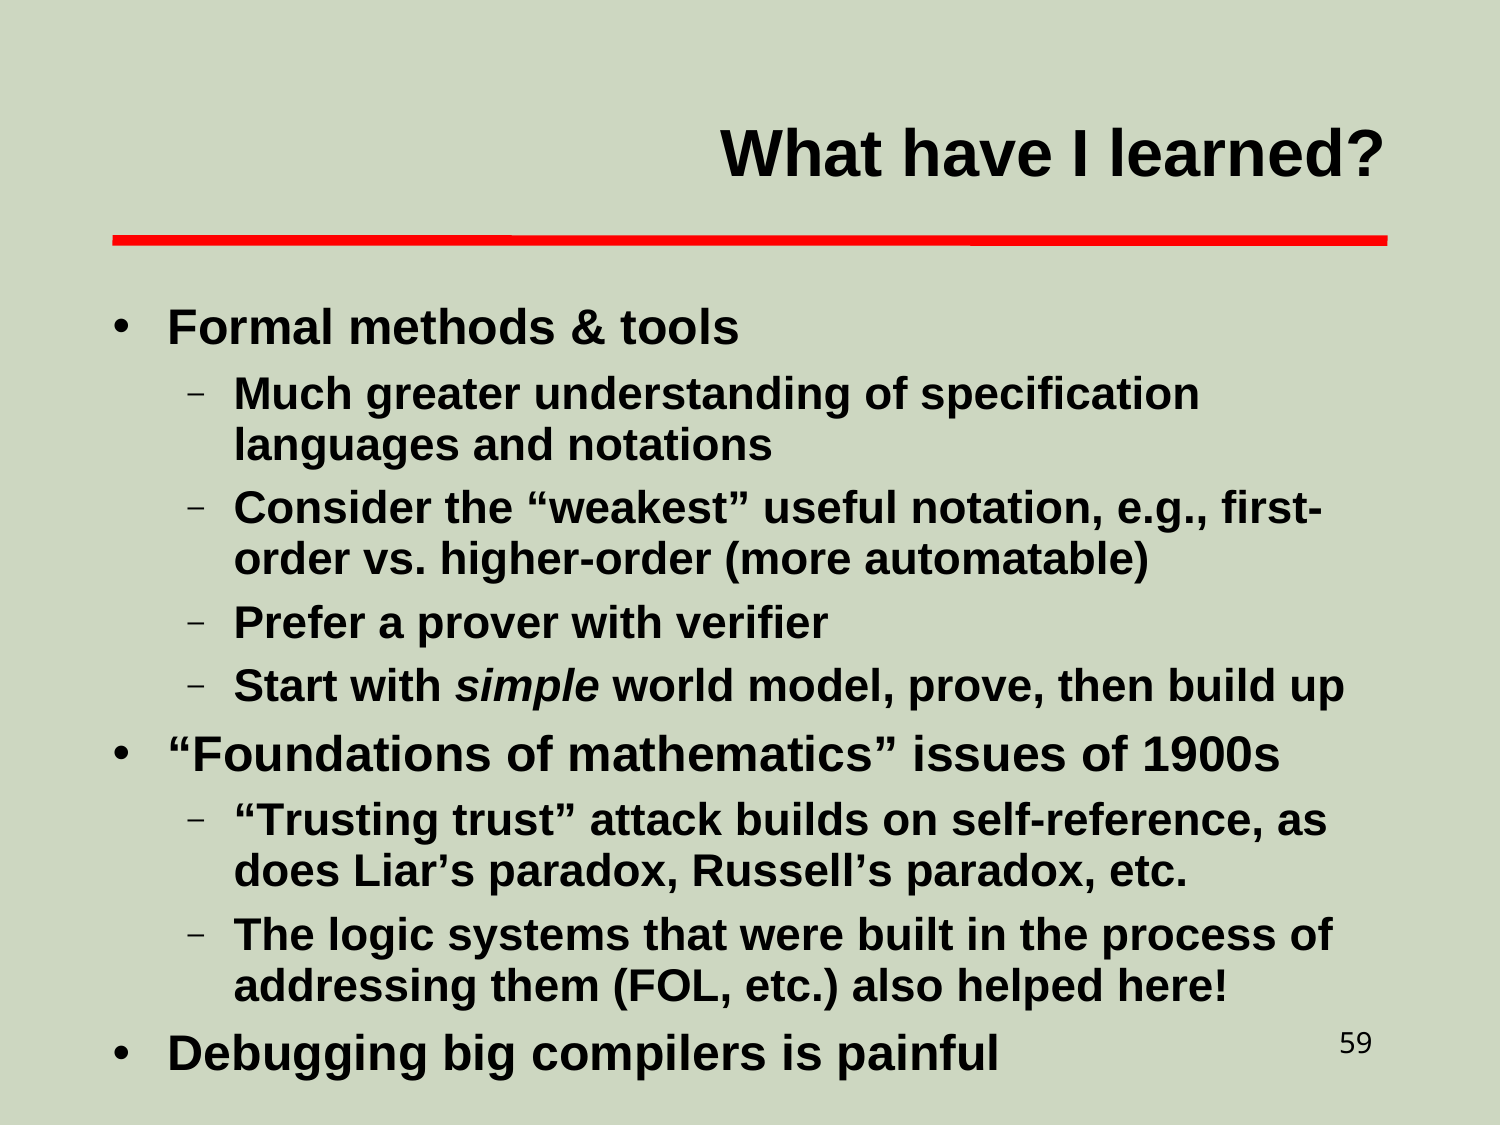

# What have I learned?
Formal methods & tools
Much greater understanding of specification languages and notations
Consider the “weakest” useful notation, e.g., first-order vs. higher-order (more automatable)
Prefer a prover with verifier
Start with simple world model, prove, then build up
“Foundations of mathematics” issues of 1900s
“Trusting trust” attack builds on self-reference, as does Liar’s paradox, Russell’s paradox, etc.
The logic systems that were built in the process of addressing them (FOL, etc.) also helped here!
Debugging big compilers is painful